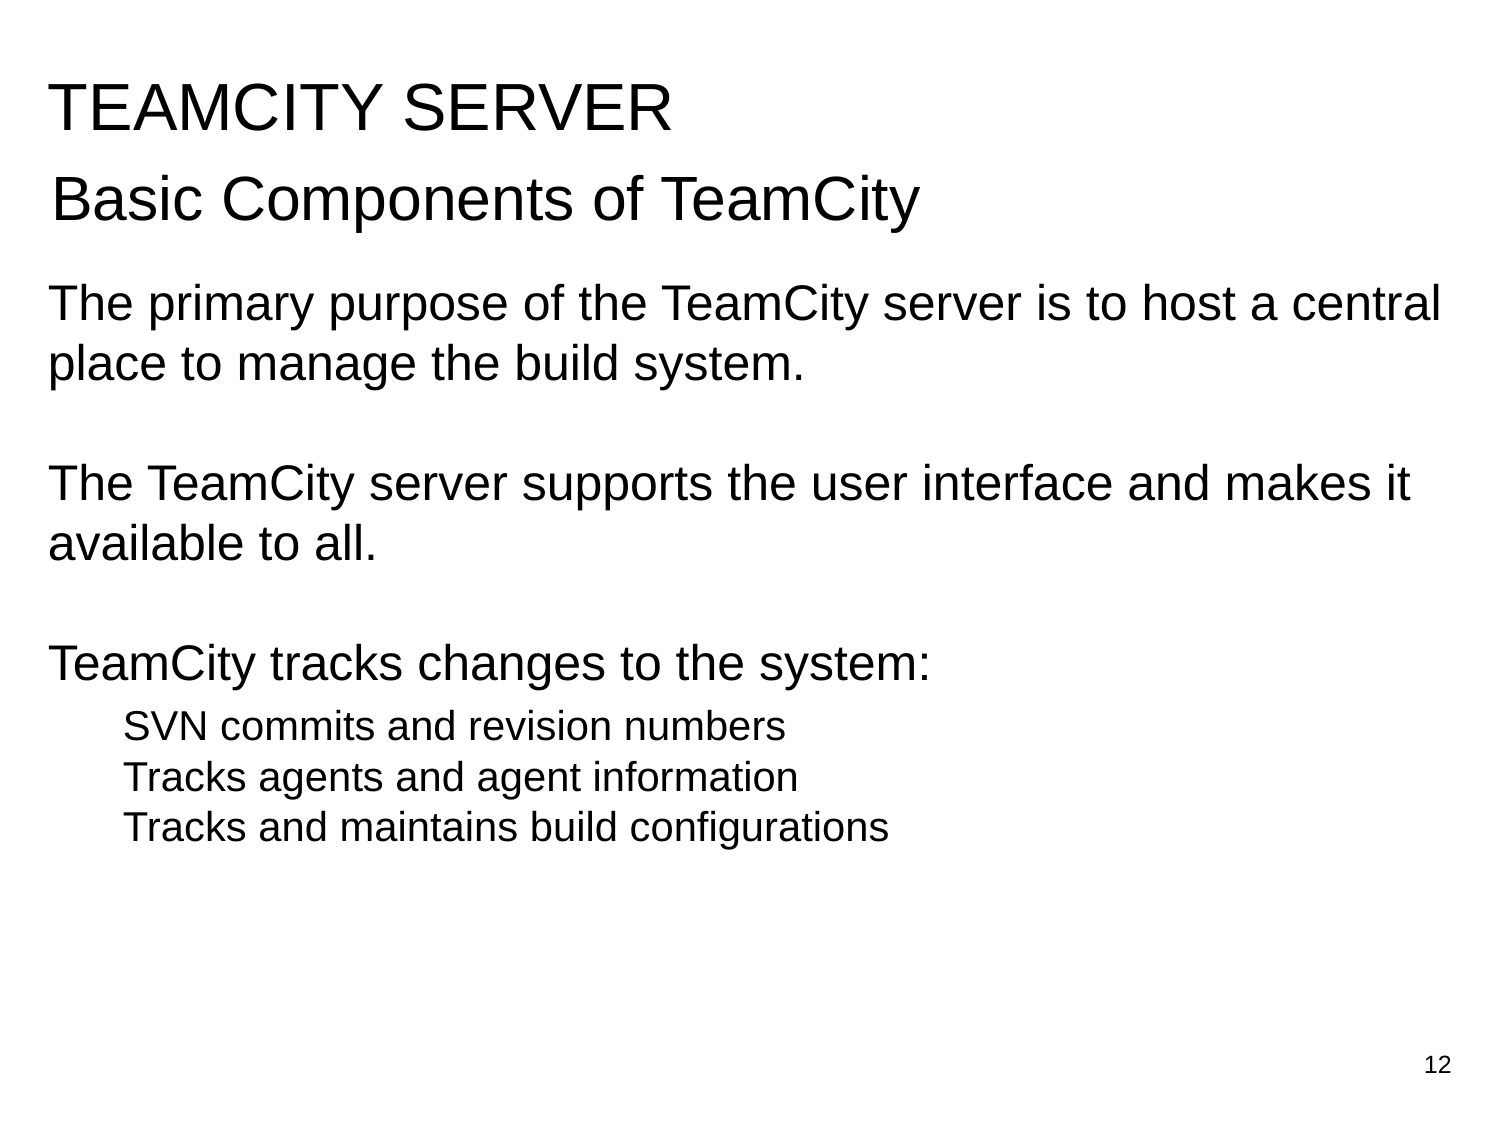

# Teamcity server
Basic Components of TeamCity
The primary purpose of the TeamCity server is to host a central place to manage the build system.
The TeamCity server supports the user interface and makes it available to all.
TeamCity tracks changes to the system:
	SVN commits and revision numbers
	Tracks agents and agent information
	Tracks and maintains build configurations